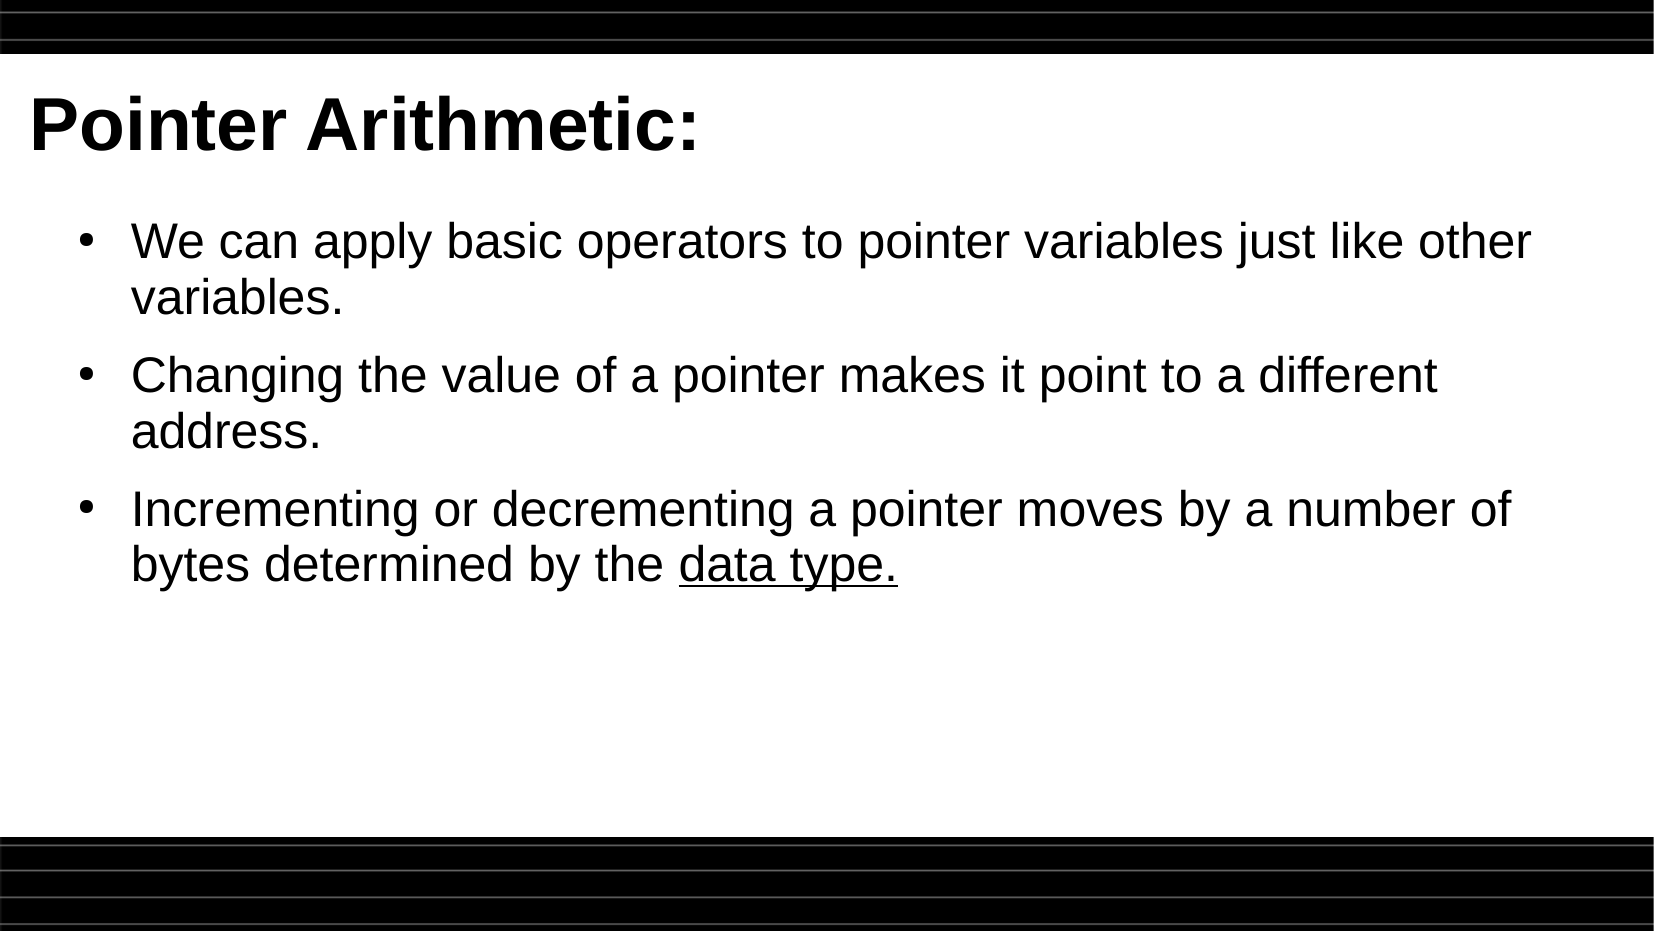

Pointer Arithmetic:
# We can apply basic operators to pointer variables just like other variables.
Changing the value of a pointer makes it point to a different address.
Incrementing or decrementing a pointer moves by a number of bytes determined by the data type.